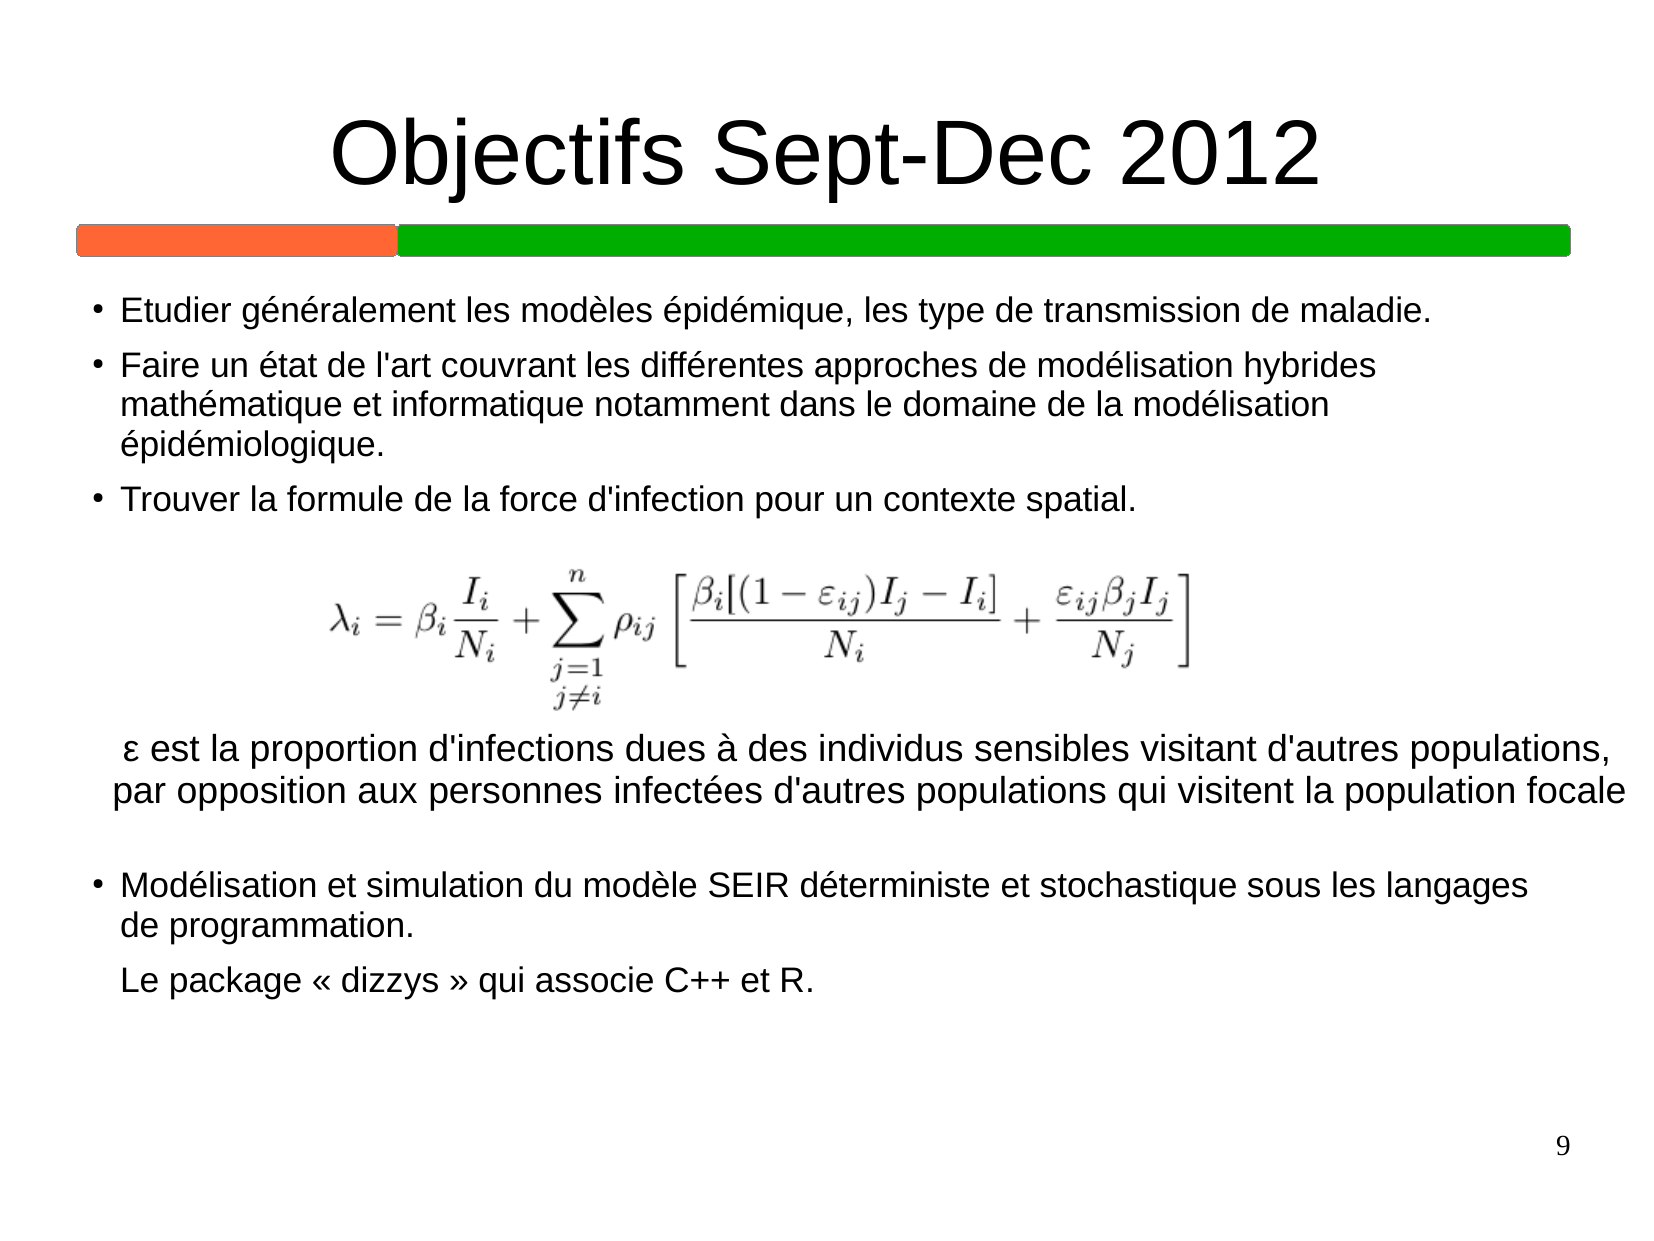

# Objectifs Sept-Dec 2012
Etudier généralement les modèles épidémique, les type de transmission de maladie.
Faire un état de l'art couvrant les différentes approches de modélisation hybrides mathématique et informatique notamment dans le domaine de la modélisation épidémiologique.
Trouver la formule de la force d'infection pour un contexte spatial.
Modélisation et simulation du modèle SEIR déterministe et stochastique sous les langages de programmation.
Le package « dizzys » qui associe C++ et R.
 ε est la proportion d'infections dues à des individus sensibles visitant d'autres populations,
par opposition aux personnes infectées d'autres populations qui visitent la population focale
9